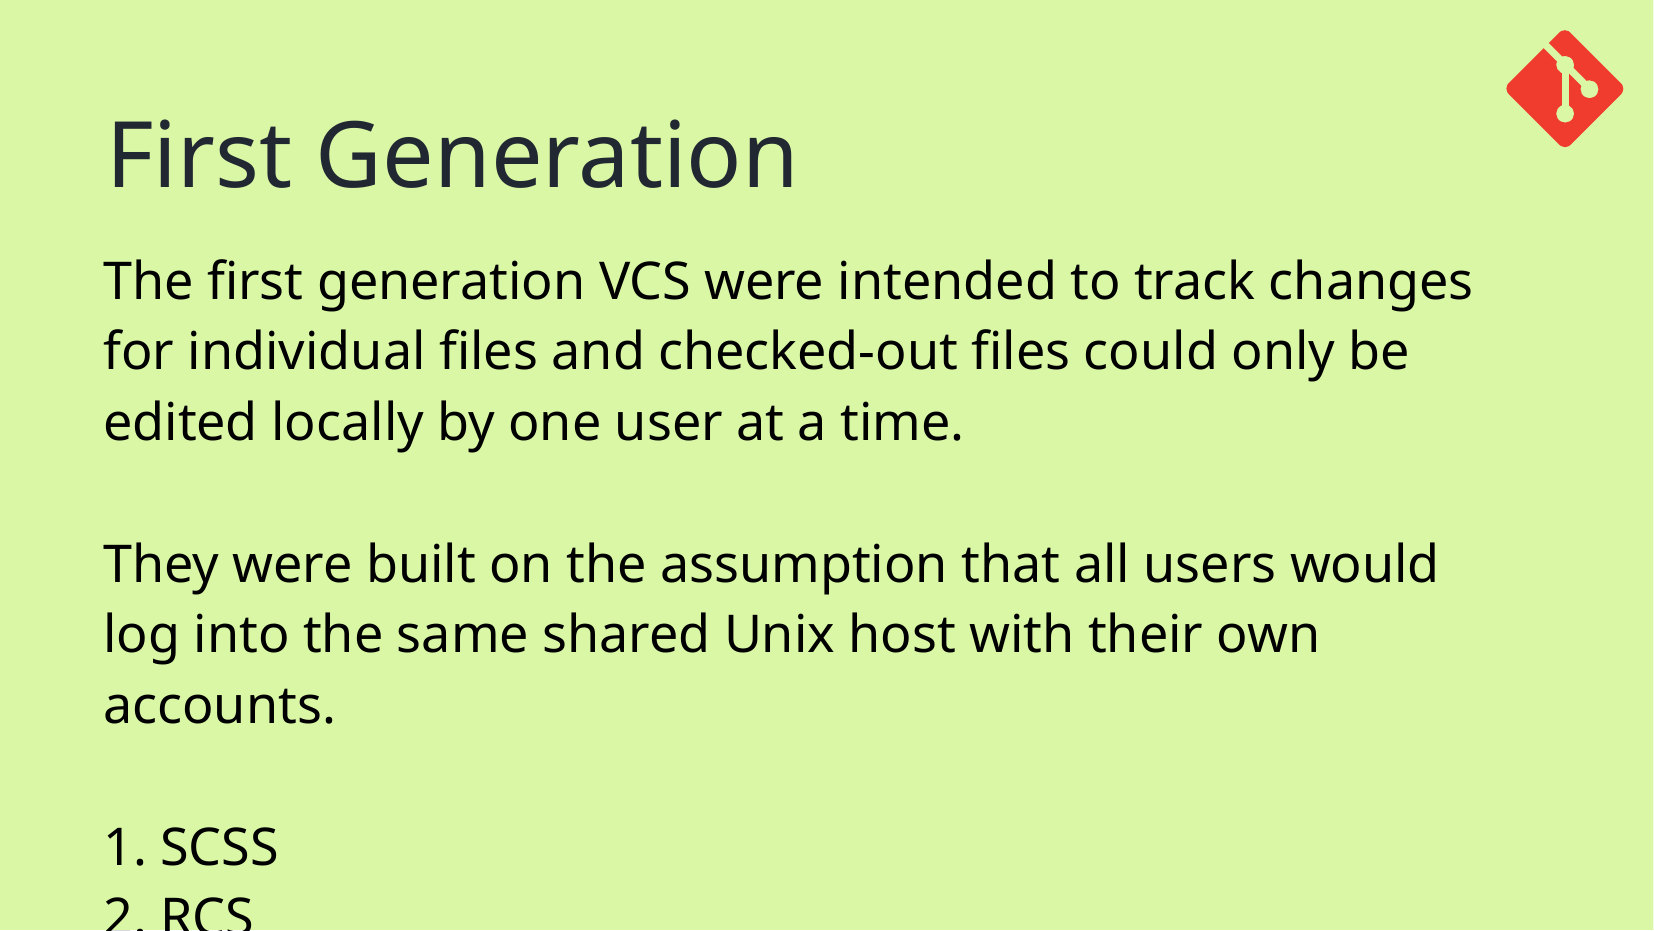

# First Generation
The first generation VCS were intended to track changes for individual files and checked-out files could only be edited locally by one user at a time.
They were built on the assumption that all users would log into the same shared Unix host with their own accounts.
1. SCSS
2. RCS